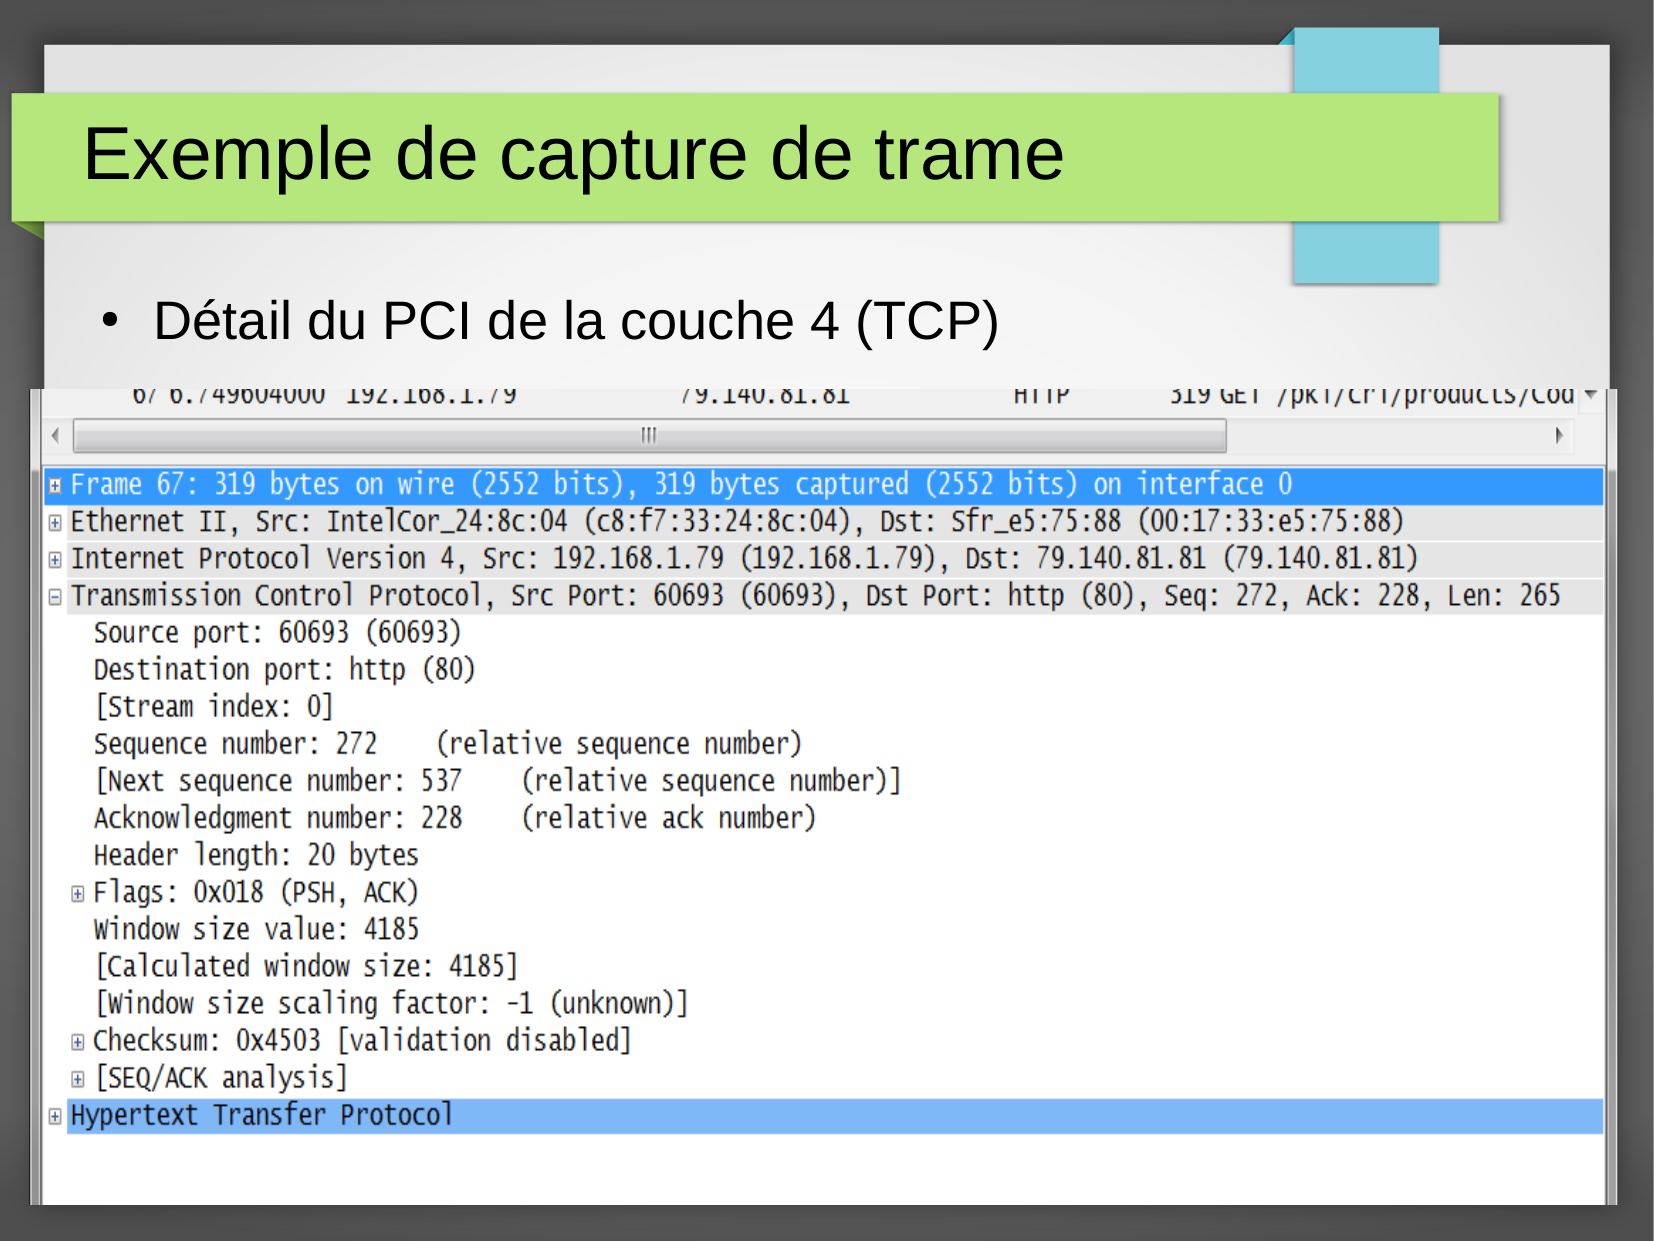

# Exemple de capture de trame
Détail du PCI de la couche 4 (TCP)